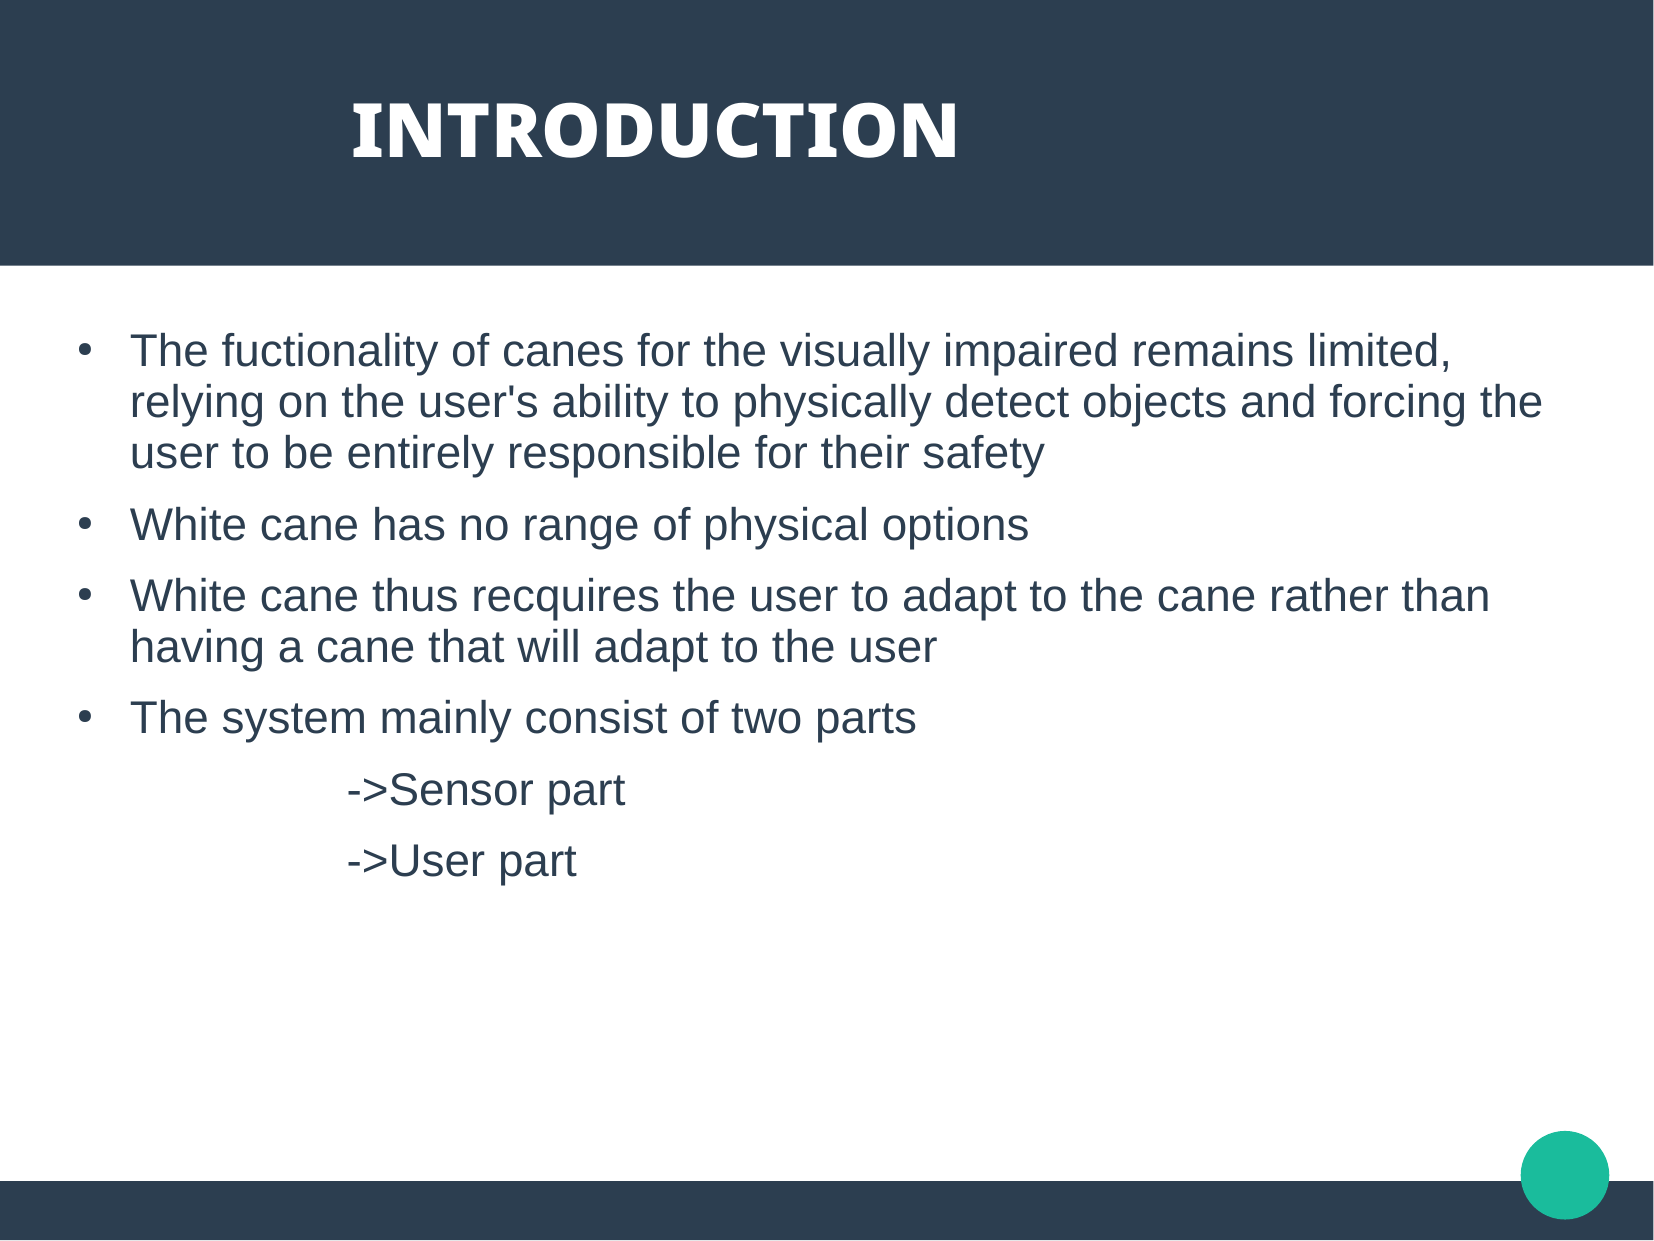

# INTRODUCTION
The fuctionality of canes for the visually impaired remains limited, relying on the user's ability to physically detect objects and forcing the user to be entirely responsible for their safety
White cane has no range of physical options
White cane thus recquires the user to adapt to the cane rather than having a cane that will adapt to the user
The system mainly consist of two parts
 ->Sensor part
 ->User part